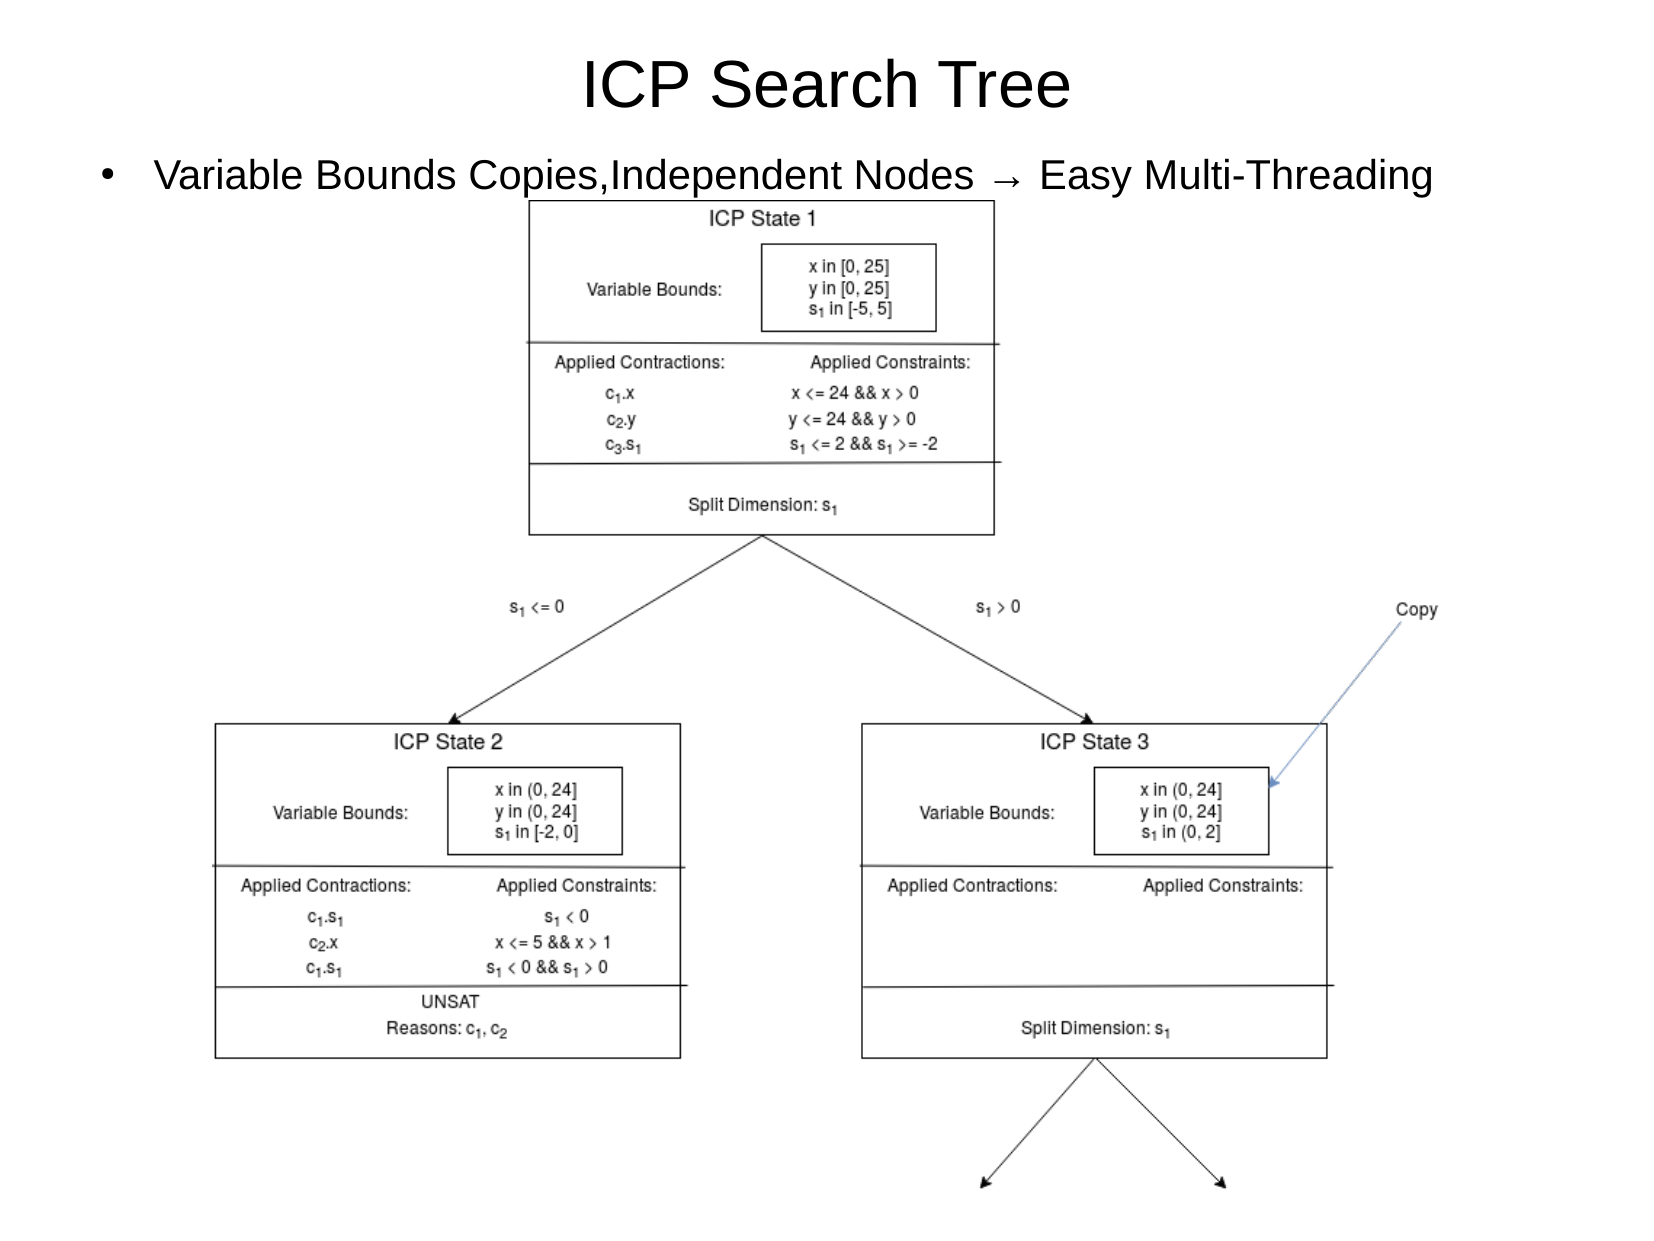

# ICP Search Tree
Variable Bounds Copies,Independent Nodes → Easy Multi-Threading